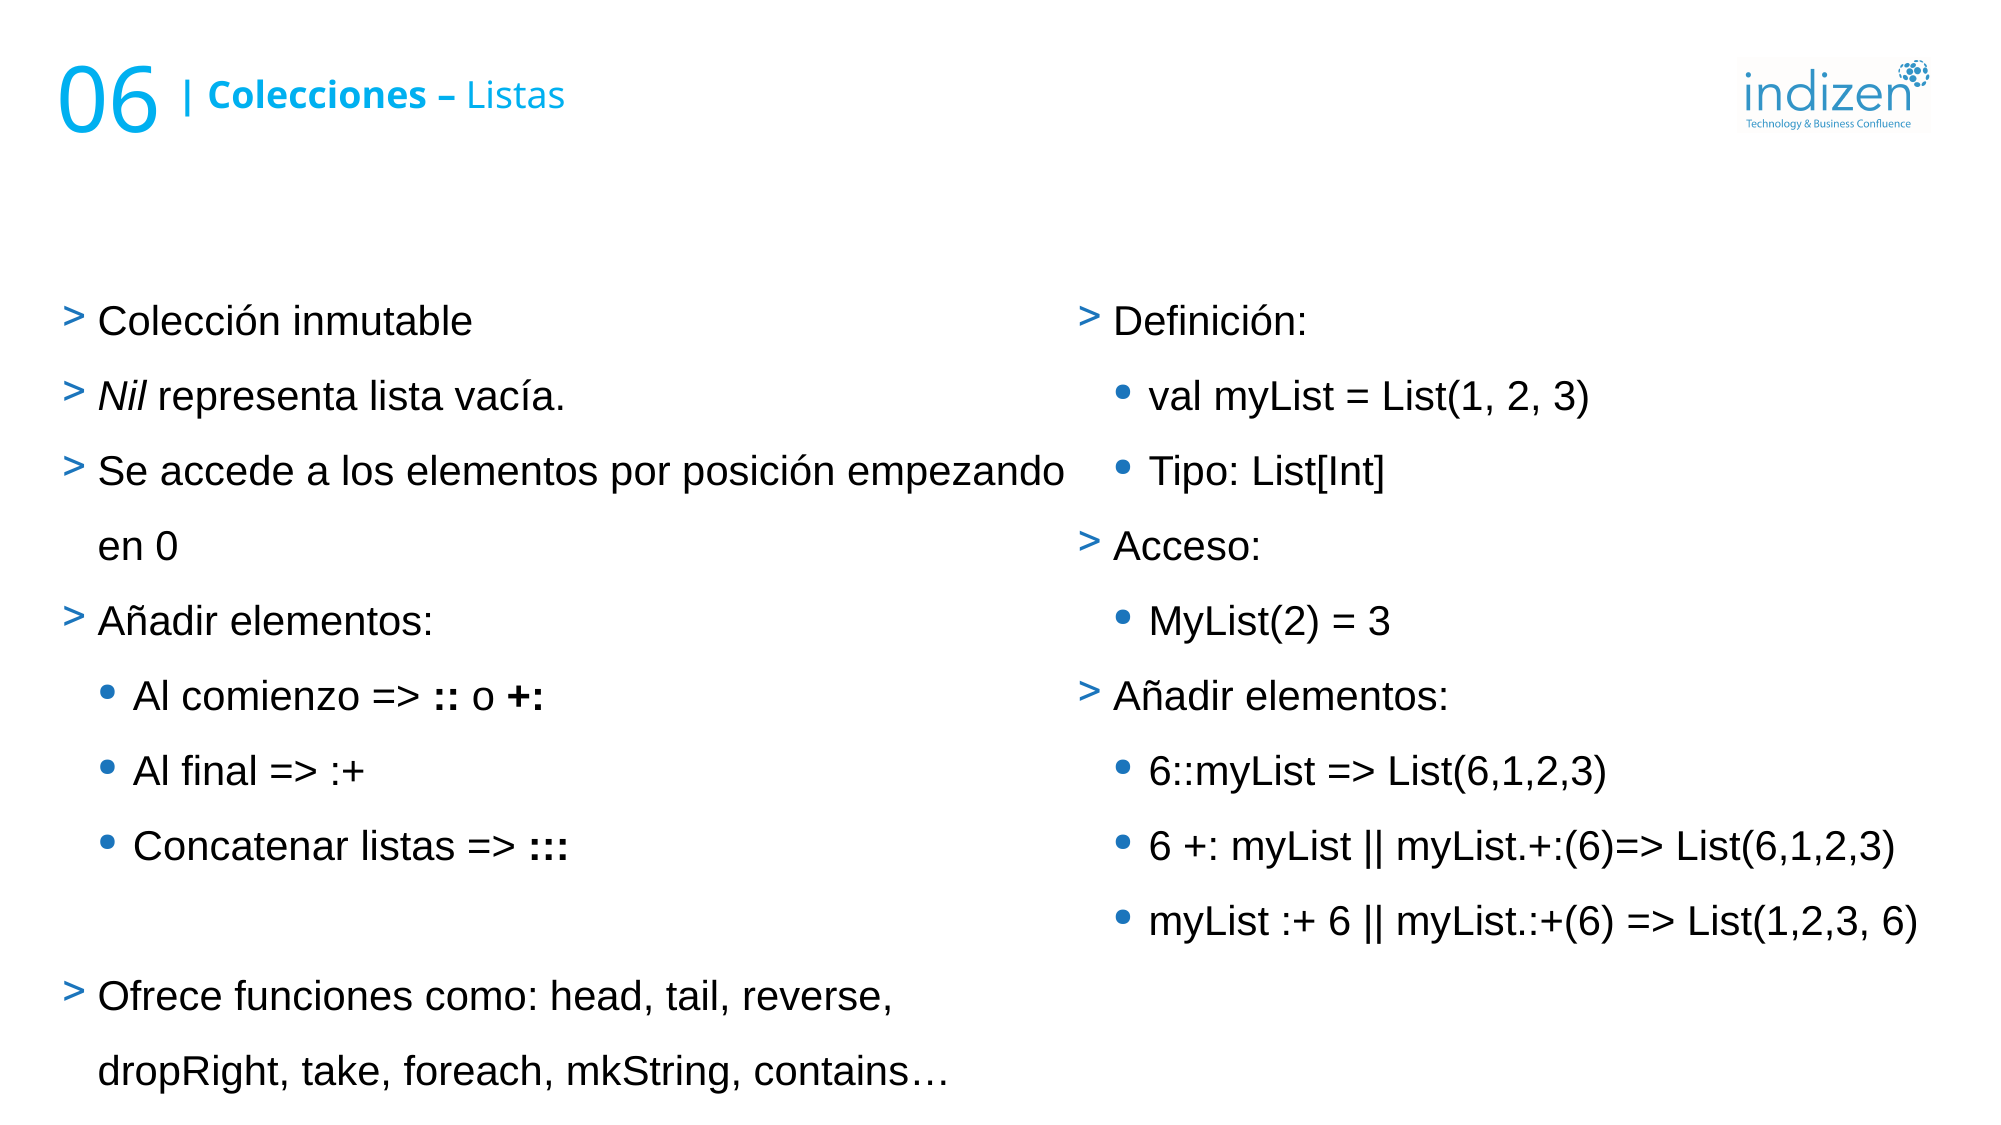

06
| Colecciones – Listas
Colección inmutable
Nil representa lista vacía.
Se accede a los elementos por posición empezando en 0
Añadir elementos:
Al comienzo => :: o +:
Al final => :+
Concatenar listas => :::
Ofrece funciones como: head, tail, reverse, dropRight, take, foreach, mkString, contains…
Definición:
val myList = List(1, 2, 3)
Tipo: List[Int]
Acceso:
MyList(2) = 3
Añadir elementos:
6::myList => List(6,1,2,3)
6 +: myList || myList.+:(6)=> List(6,1,2,3)
myList :+ 6 || myList.:+(6) => List(1,2,3, 6)